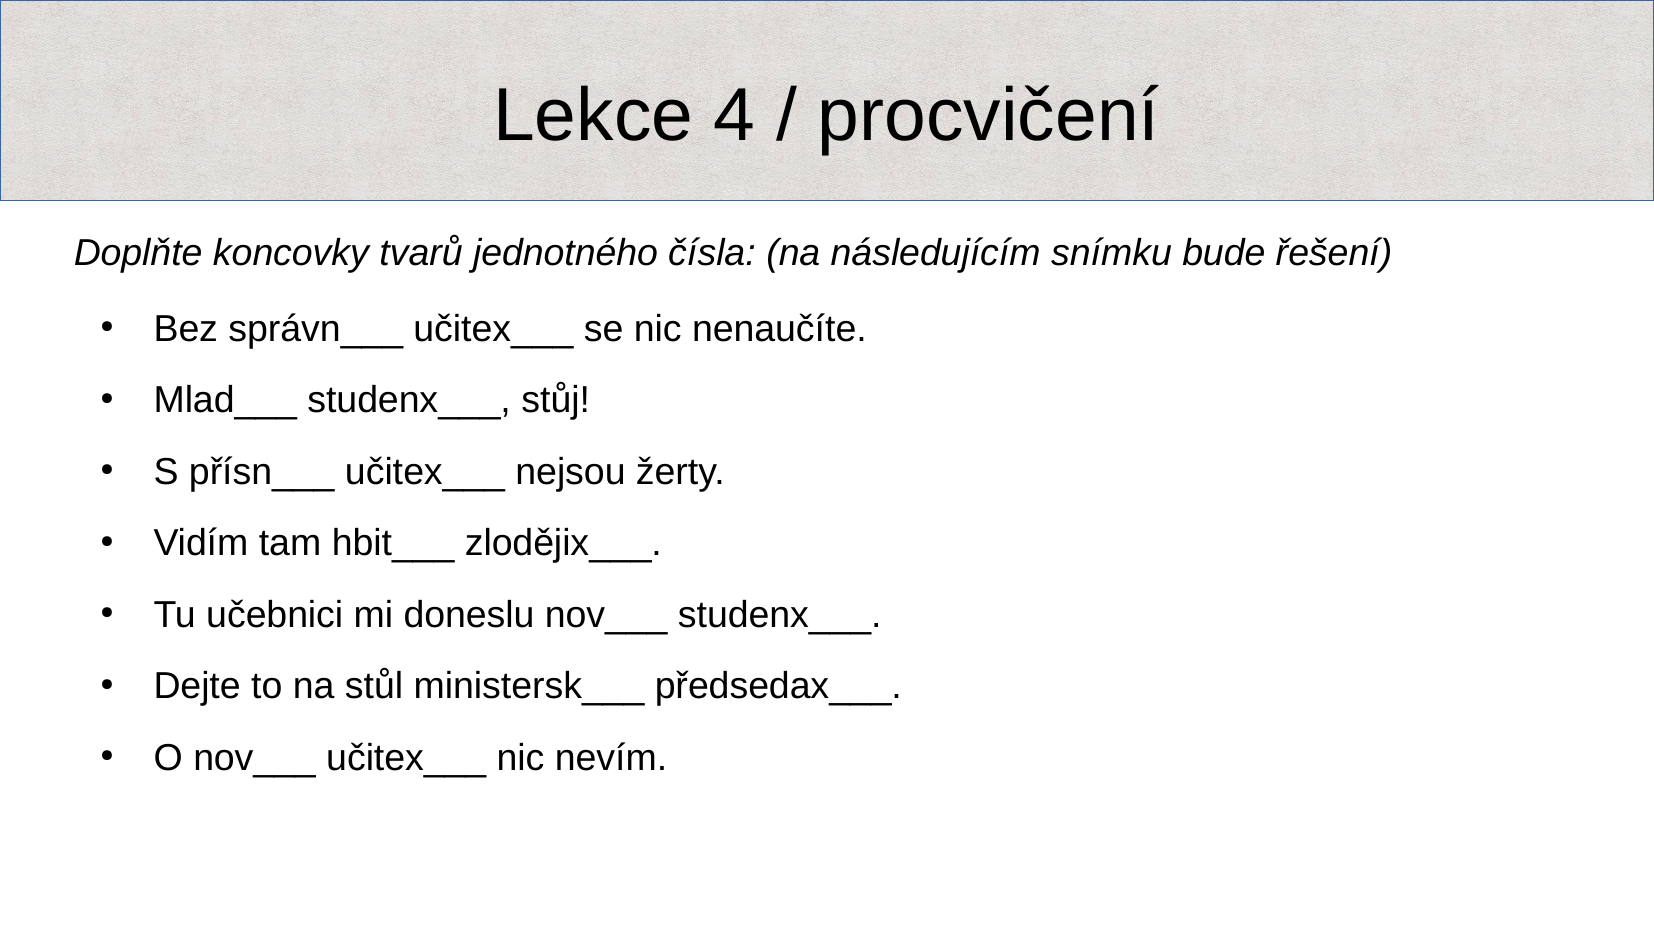

# Lekce 4 / procvičení
Doplňte koncovky tvarů jednotného čísla: (na následujícím snímku bude řešení)
Bez správn___ učitex___ se nic nenaučíte.
Mlad___ studenx___, stůj!
S přísn___ učitex___ nejsou žerty.
Vidím tam hbit___ zlodějix___.
Tu učebnici mi doneslu nov___ studenx___.
Dejte to na stůl ministersk___ předsedax___.
O nov___ učitex___ nic nevím.